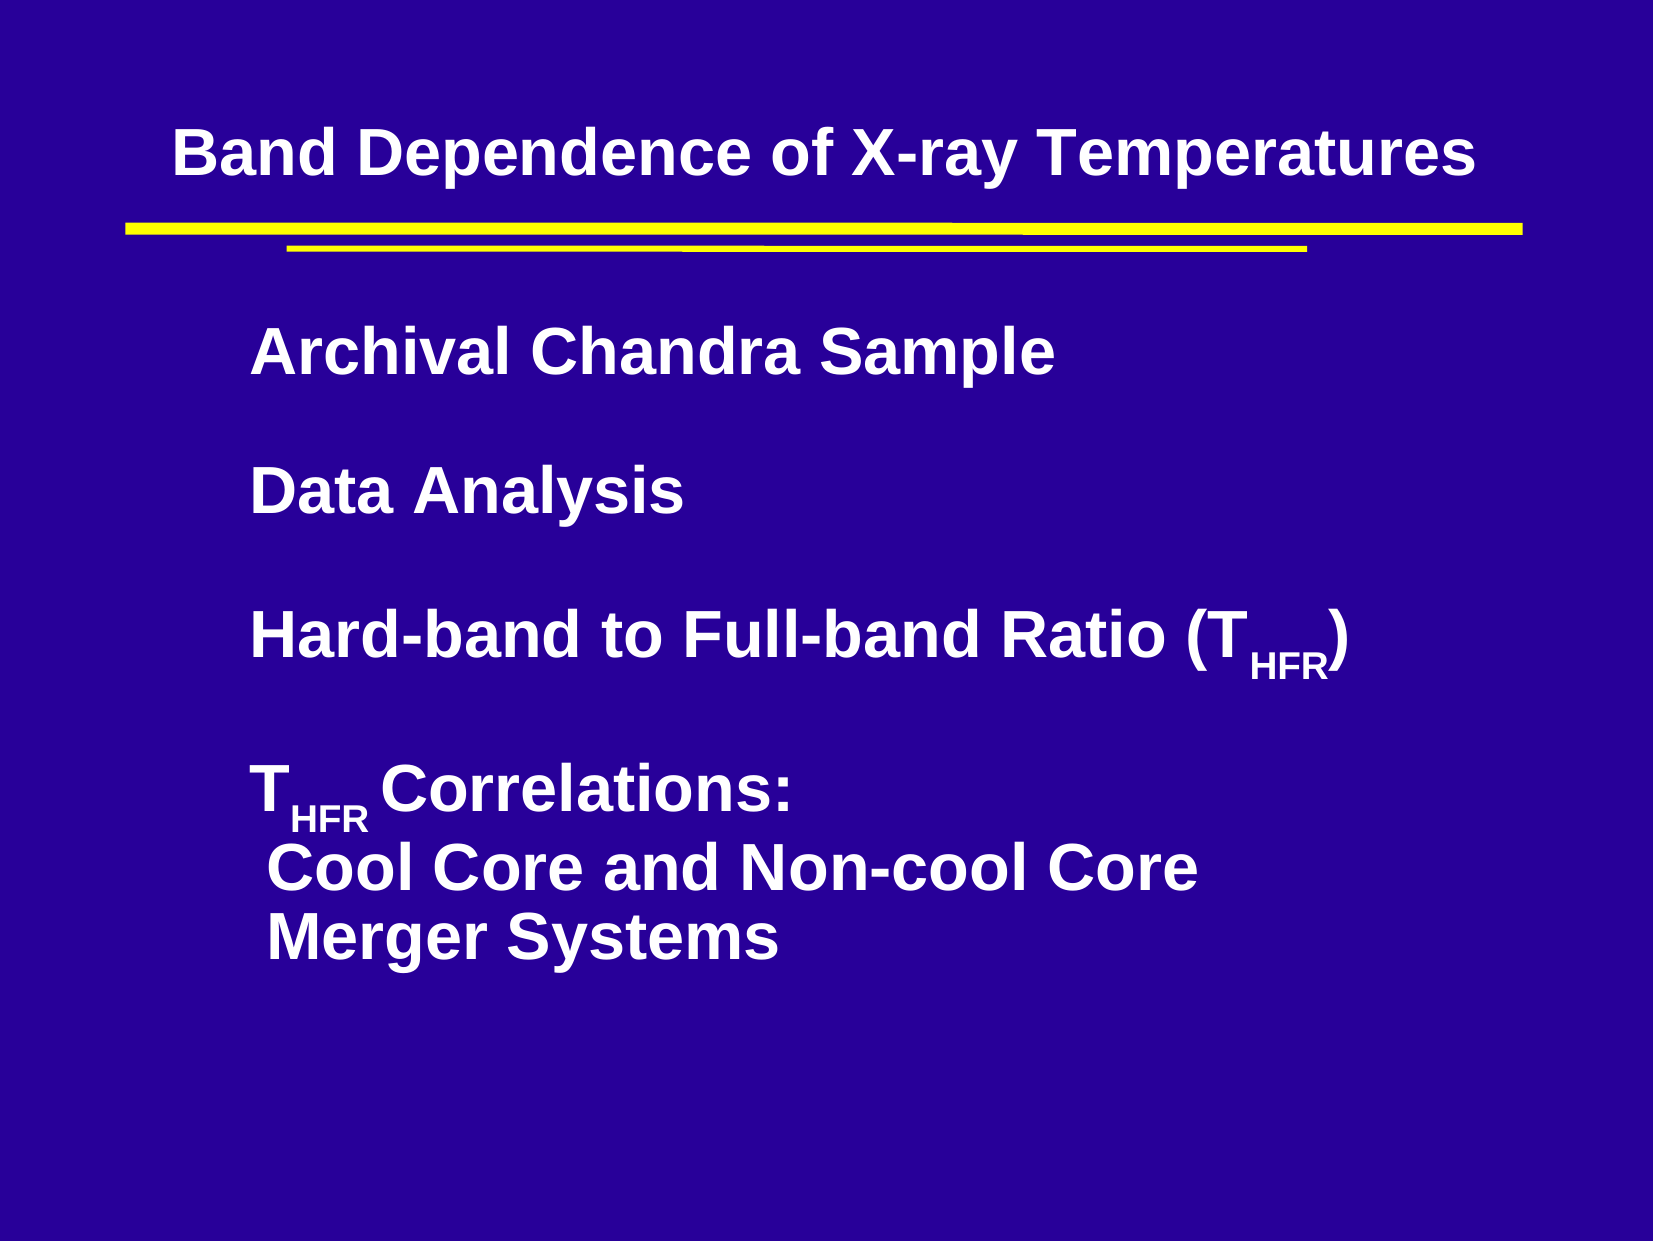

Band Dependence of X-ray Temperatures
 Archival Chandra Sample
 Data Analysis
 Hard-band to Full-band Ratio (THFR)
 THFR Correlations:
Cool Core and Non-cool Core
Merger Systems